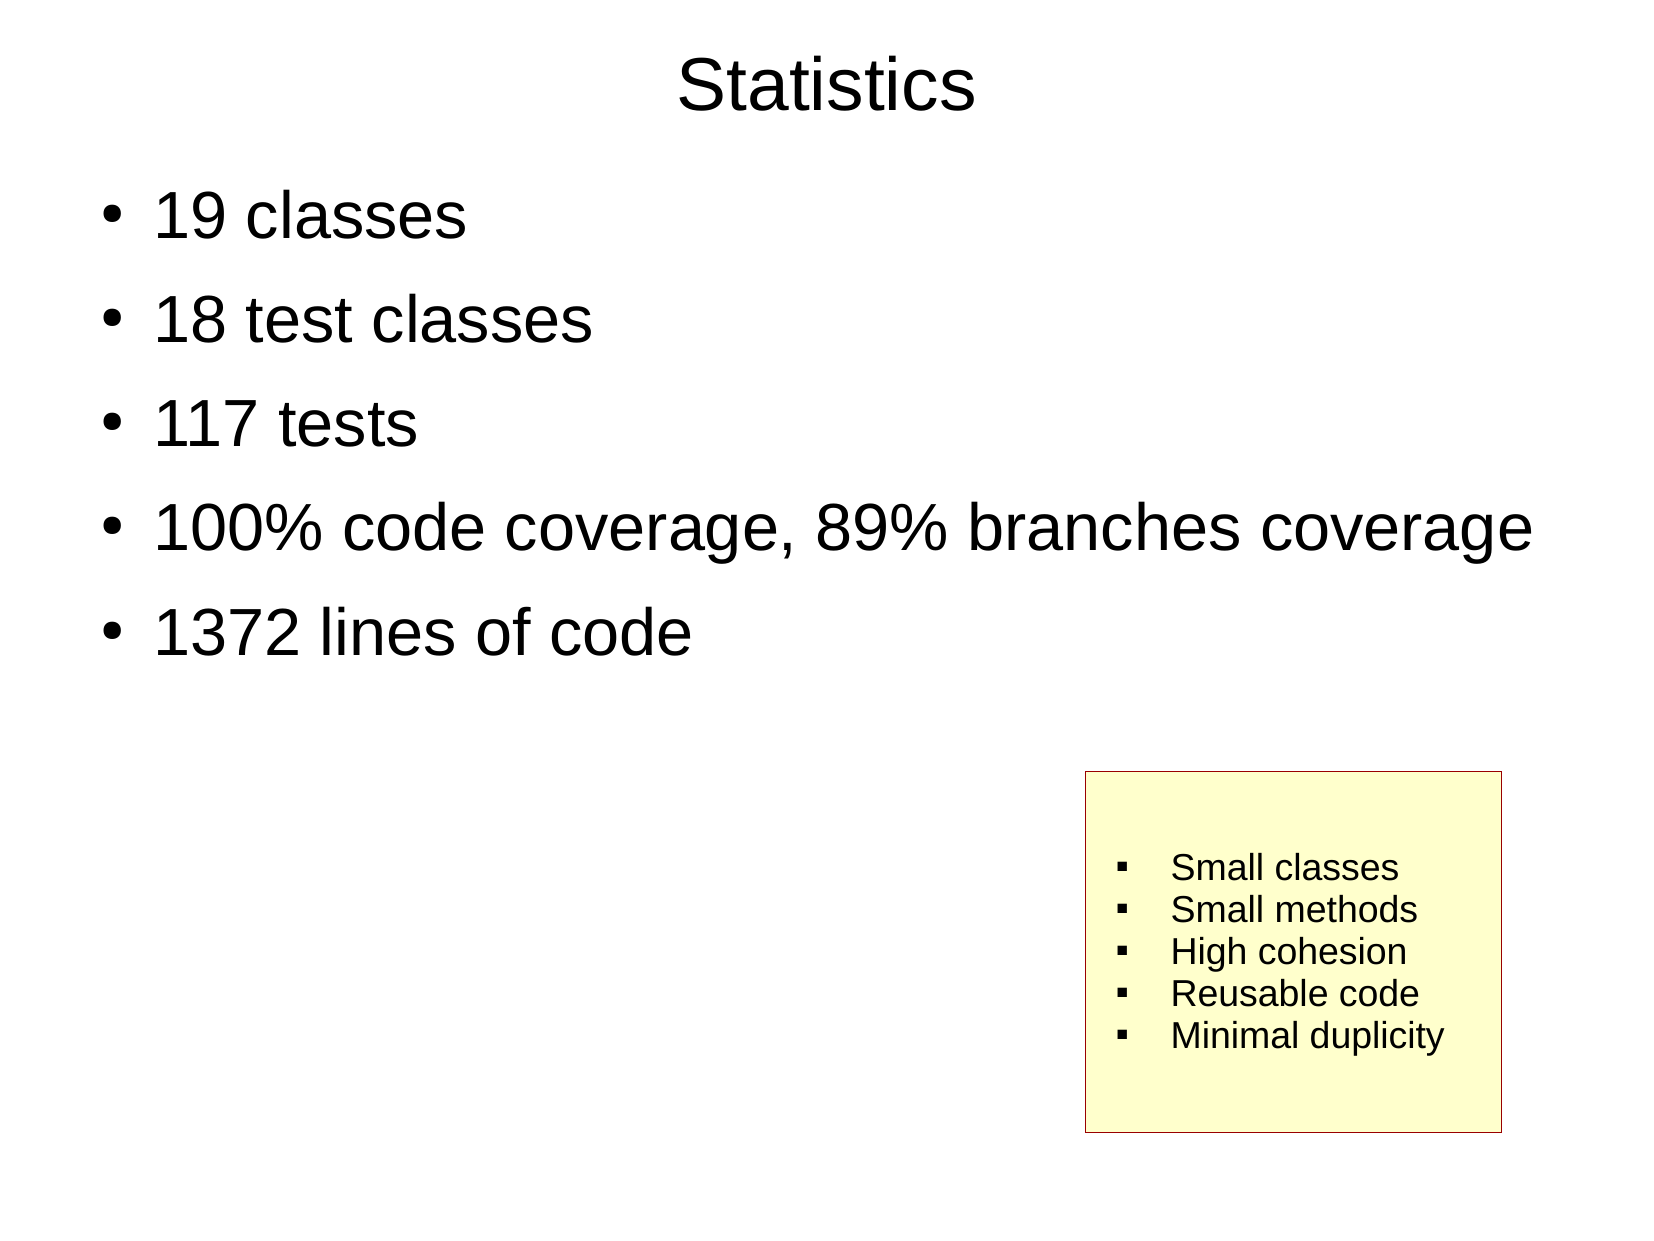

Statistics
# 19 classes
18 test classes
117 tests
100% code coverage, 89% branches coverage
1372 lines of code
Small classes
Small methods
High cohesion
Reusable code
Minimal duplicity